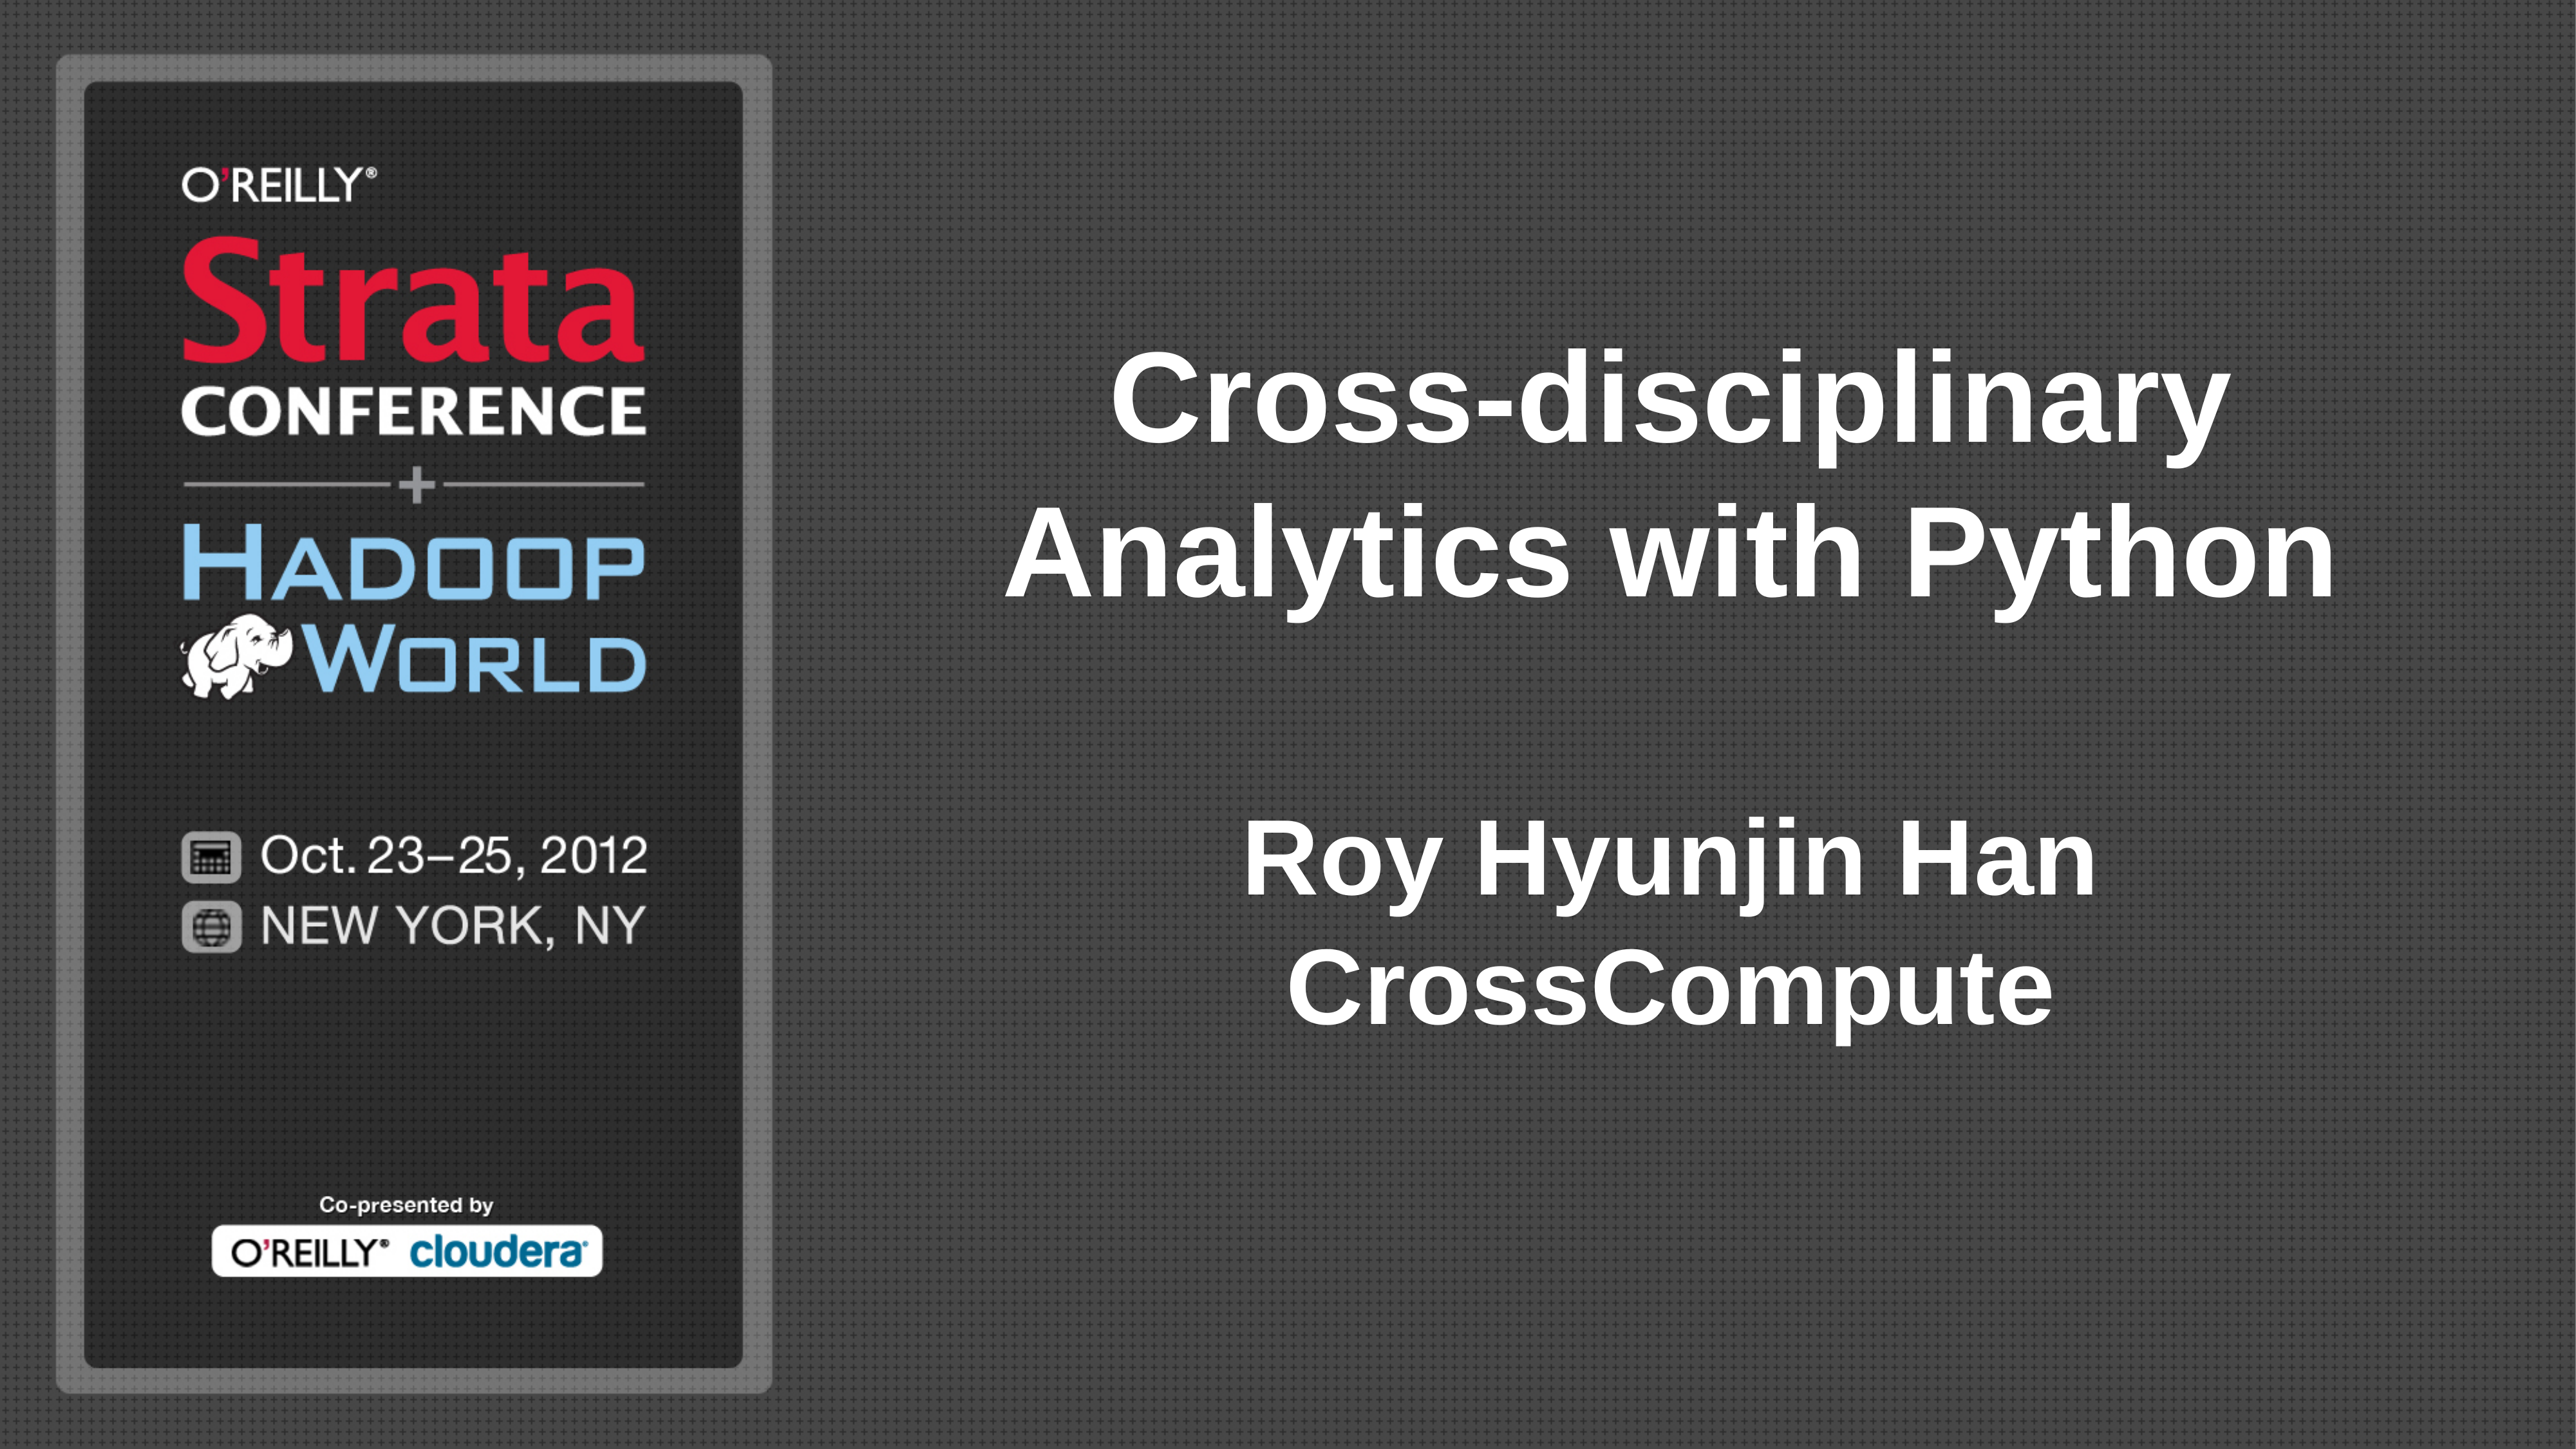

# Cross-disciplinary Analytics with Python
Roy Hyunjin Han
CrossCompute